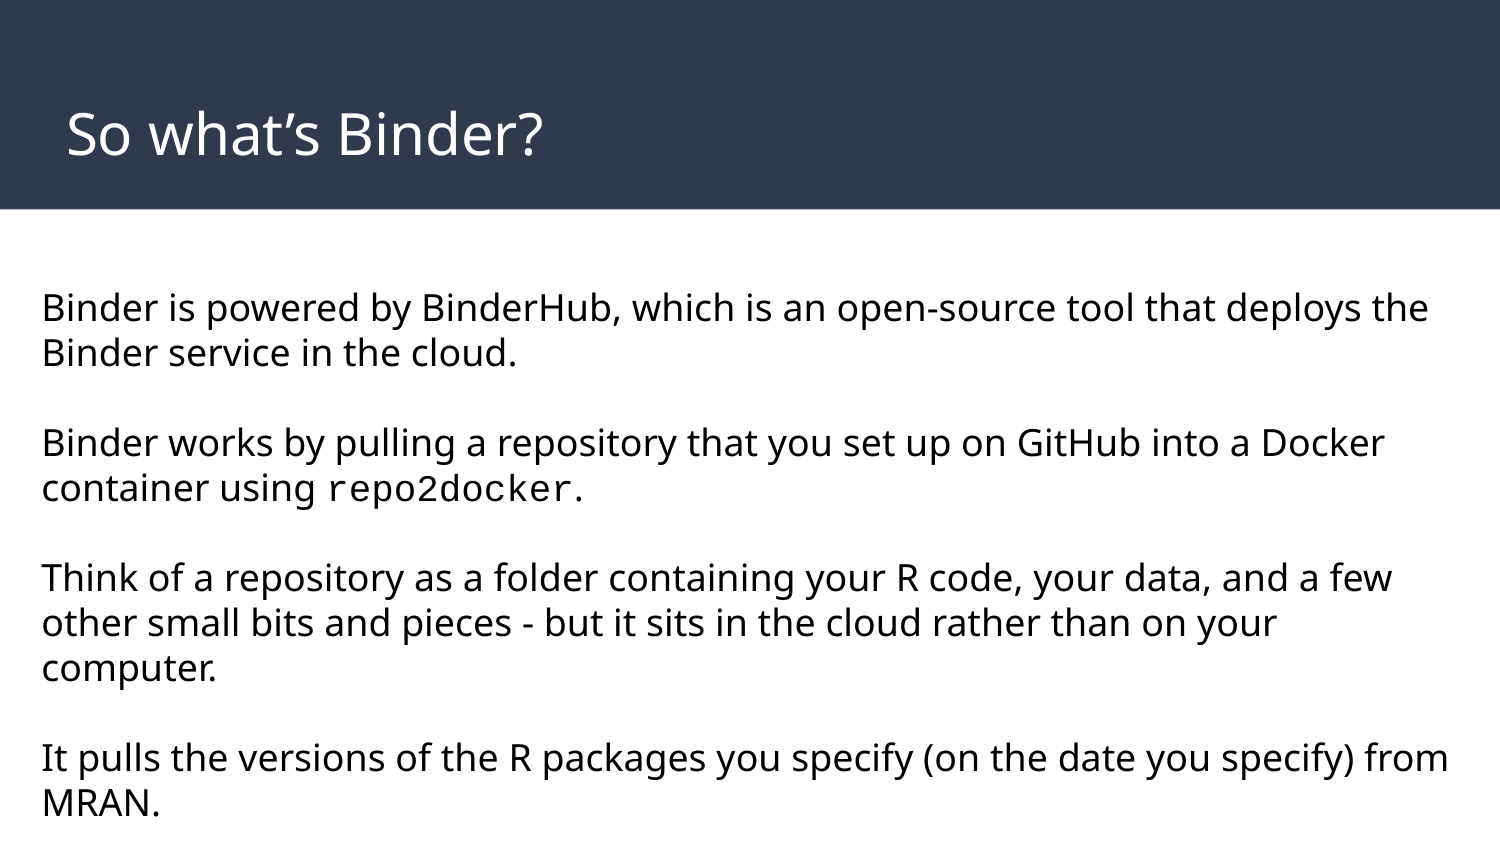

# So what’s Binder?
Binder is powered by BinderHub, which is an open-source tool that deploys the Binder service in the cloud.
Binder works by pulling a repository that you set up on GitHub into a Docker container using repo2docker.
Think of a repository as a folder containing your R code, your data, and a few other small bits and pieces - but it sits in the cloud rather than on your computer.
It pulls the versions of the R packages you specify (on the date you specify) from MRAN.